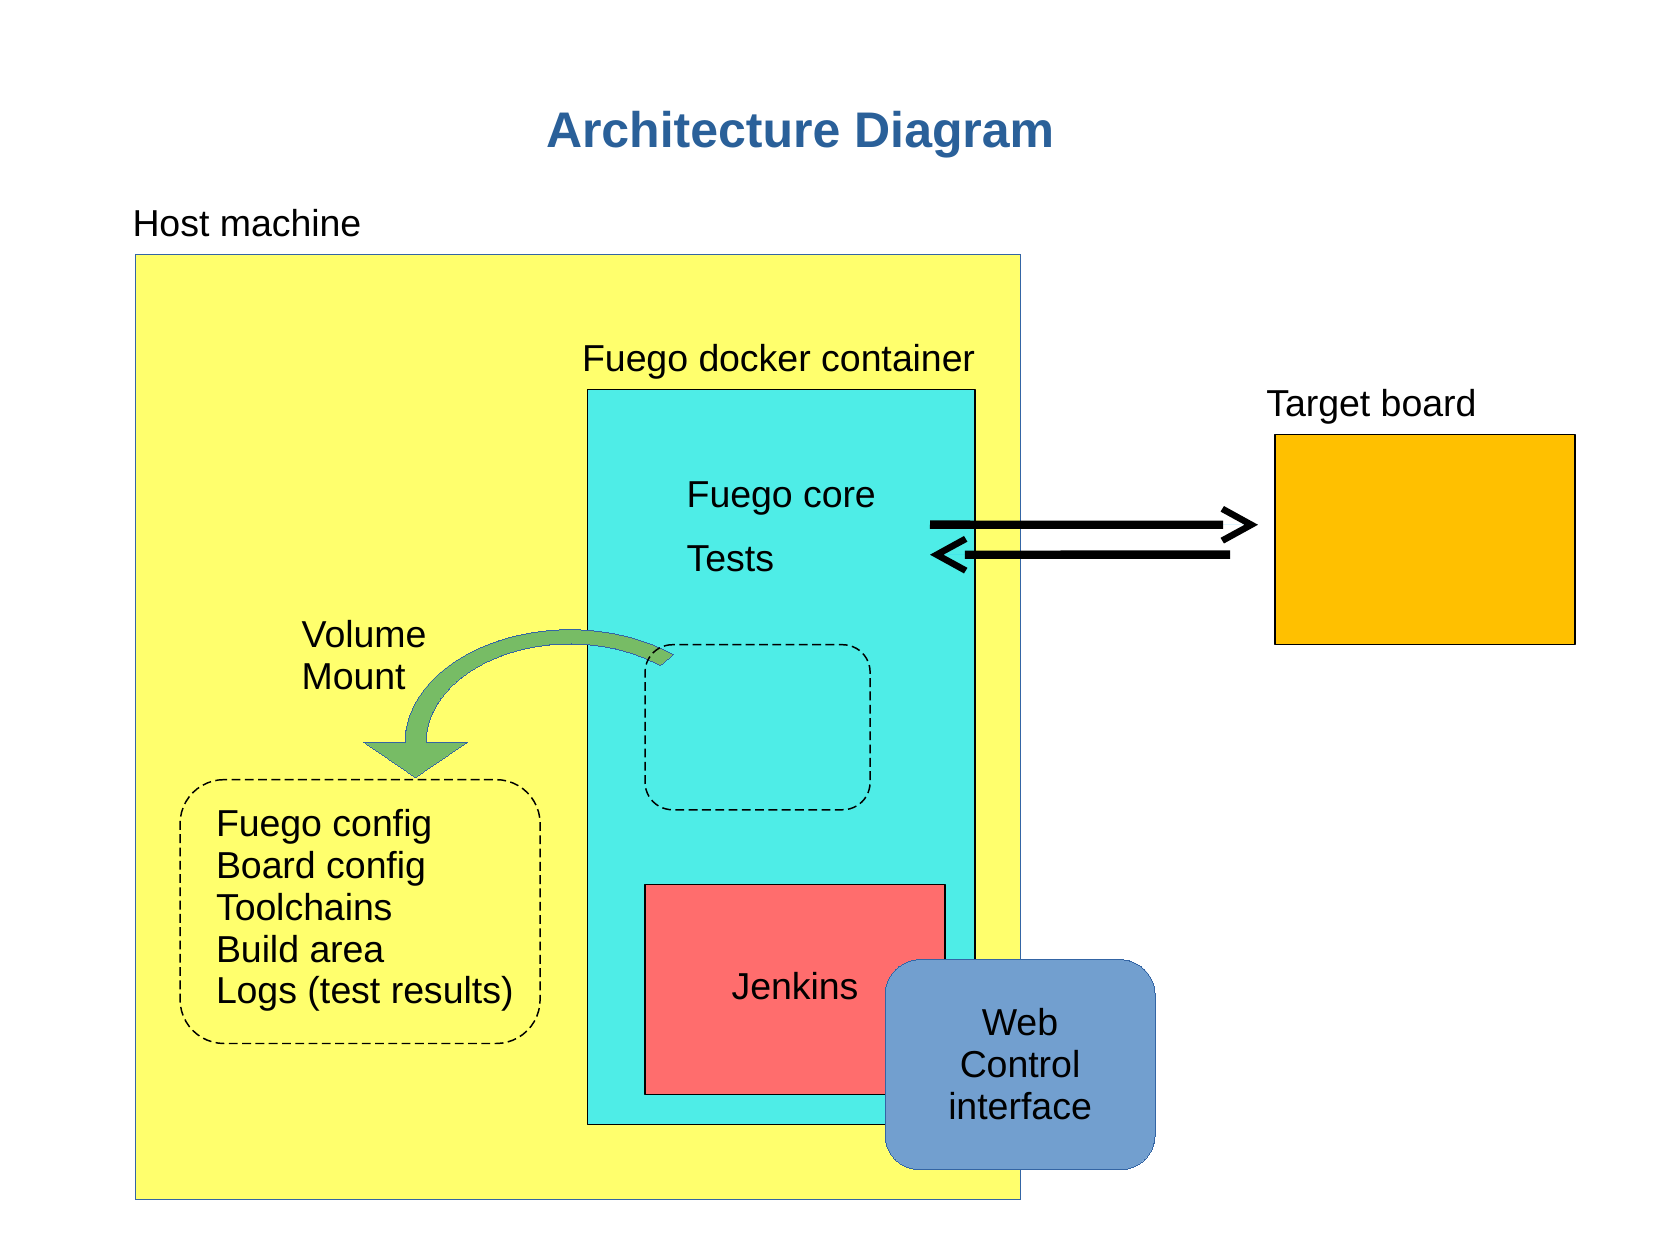

Architecture Diagram
Host machine
Fuego docker container
Target board
Fuego core
Tests
Volume
Mount
Fuego config
Board config
Toolchains
Build area
Logs (test results)
Jenkins
Web
Control
interface